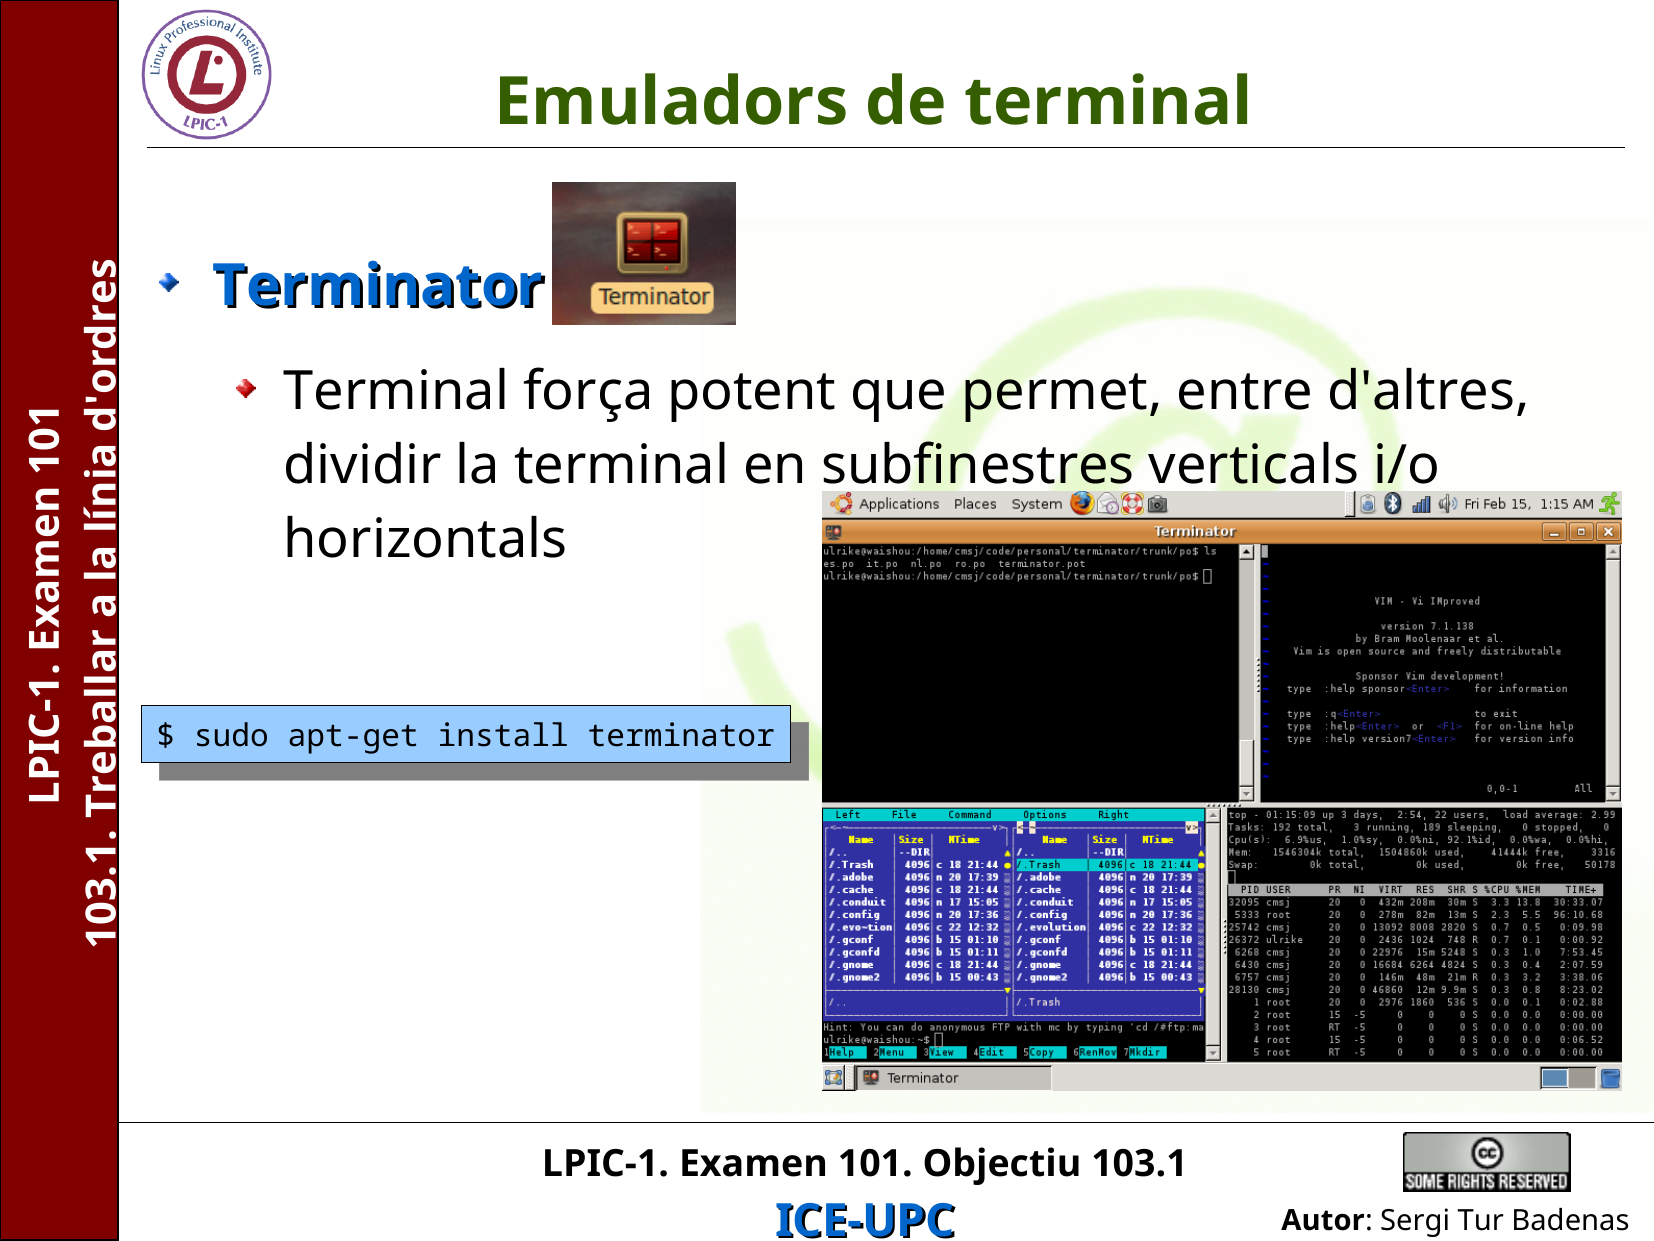

# Emuladors de terminal
Terminator
Terminal força potent que permet, entre d'altres, dividir la terminal en subfinestres verticals i/o horizontals
$ sudo apt-get install terminator